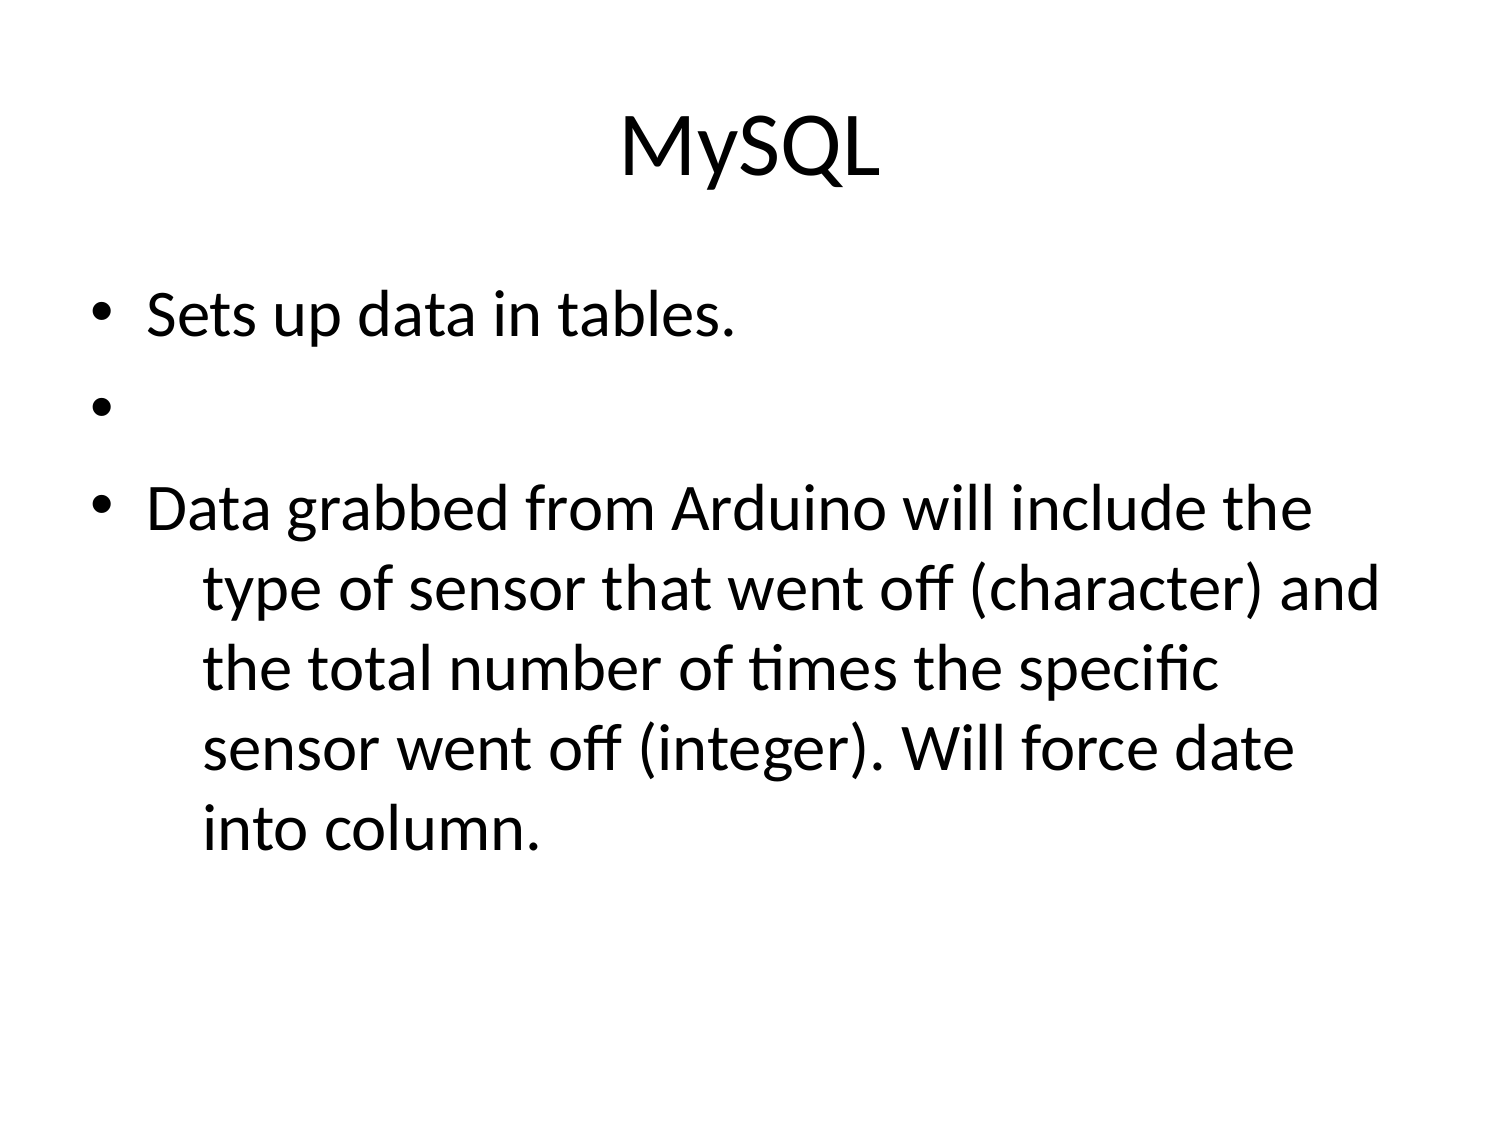

# MySQL
Sets up data in tables.
Data grabbed from Arduino will include the type of sensor that went off (character) and the total number of times the specific sensor went off (integer). Will force date into column.